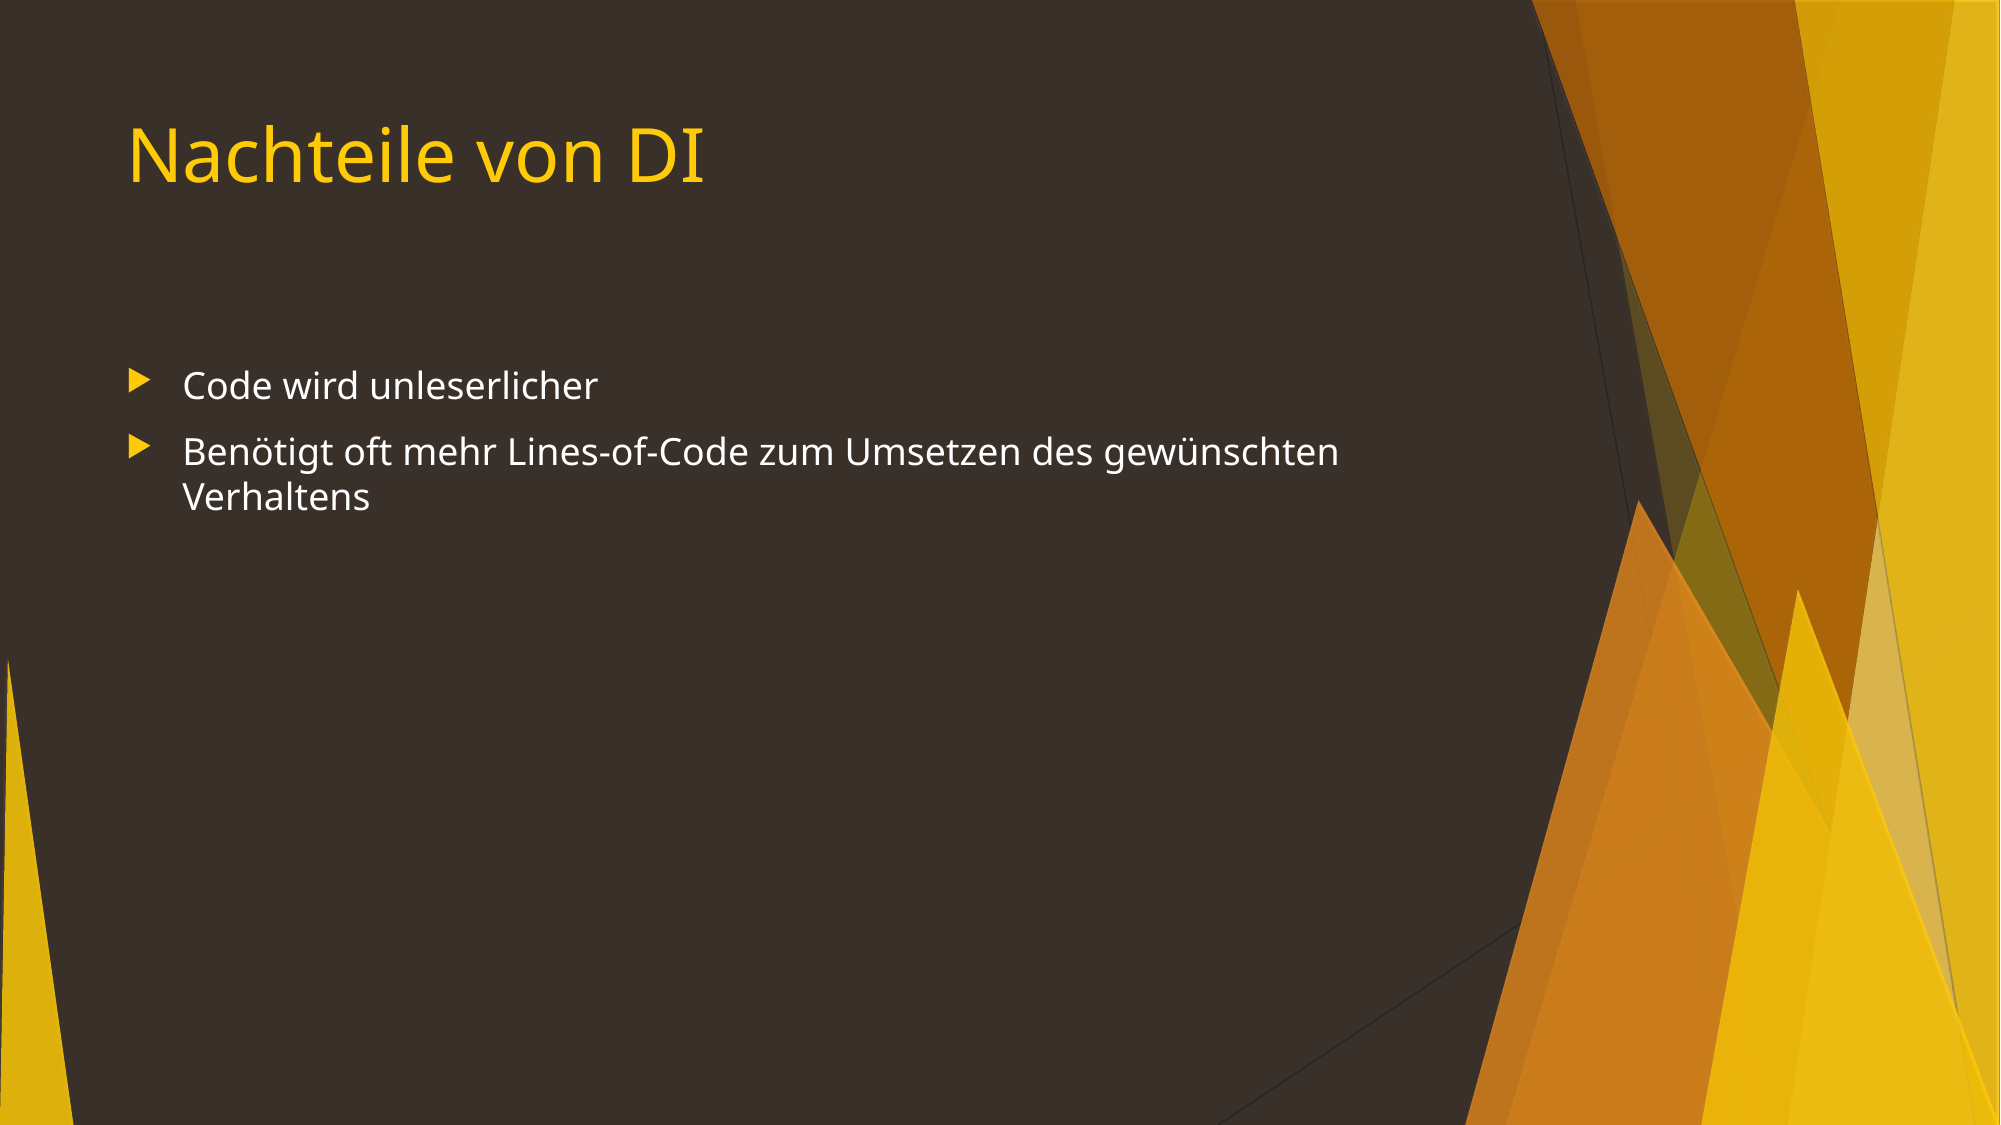

# Nachteile von DI
Code wird unleserlicher
Benötigt oft mehr Lines-of-Code zum Umsetzen des gewünschten Verhaltens